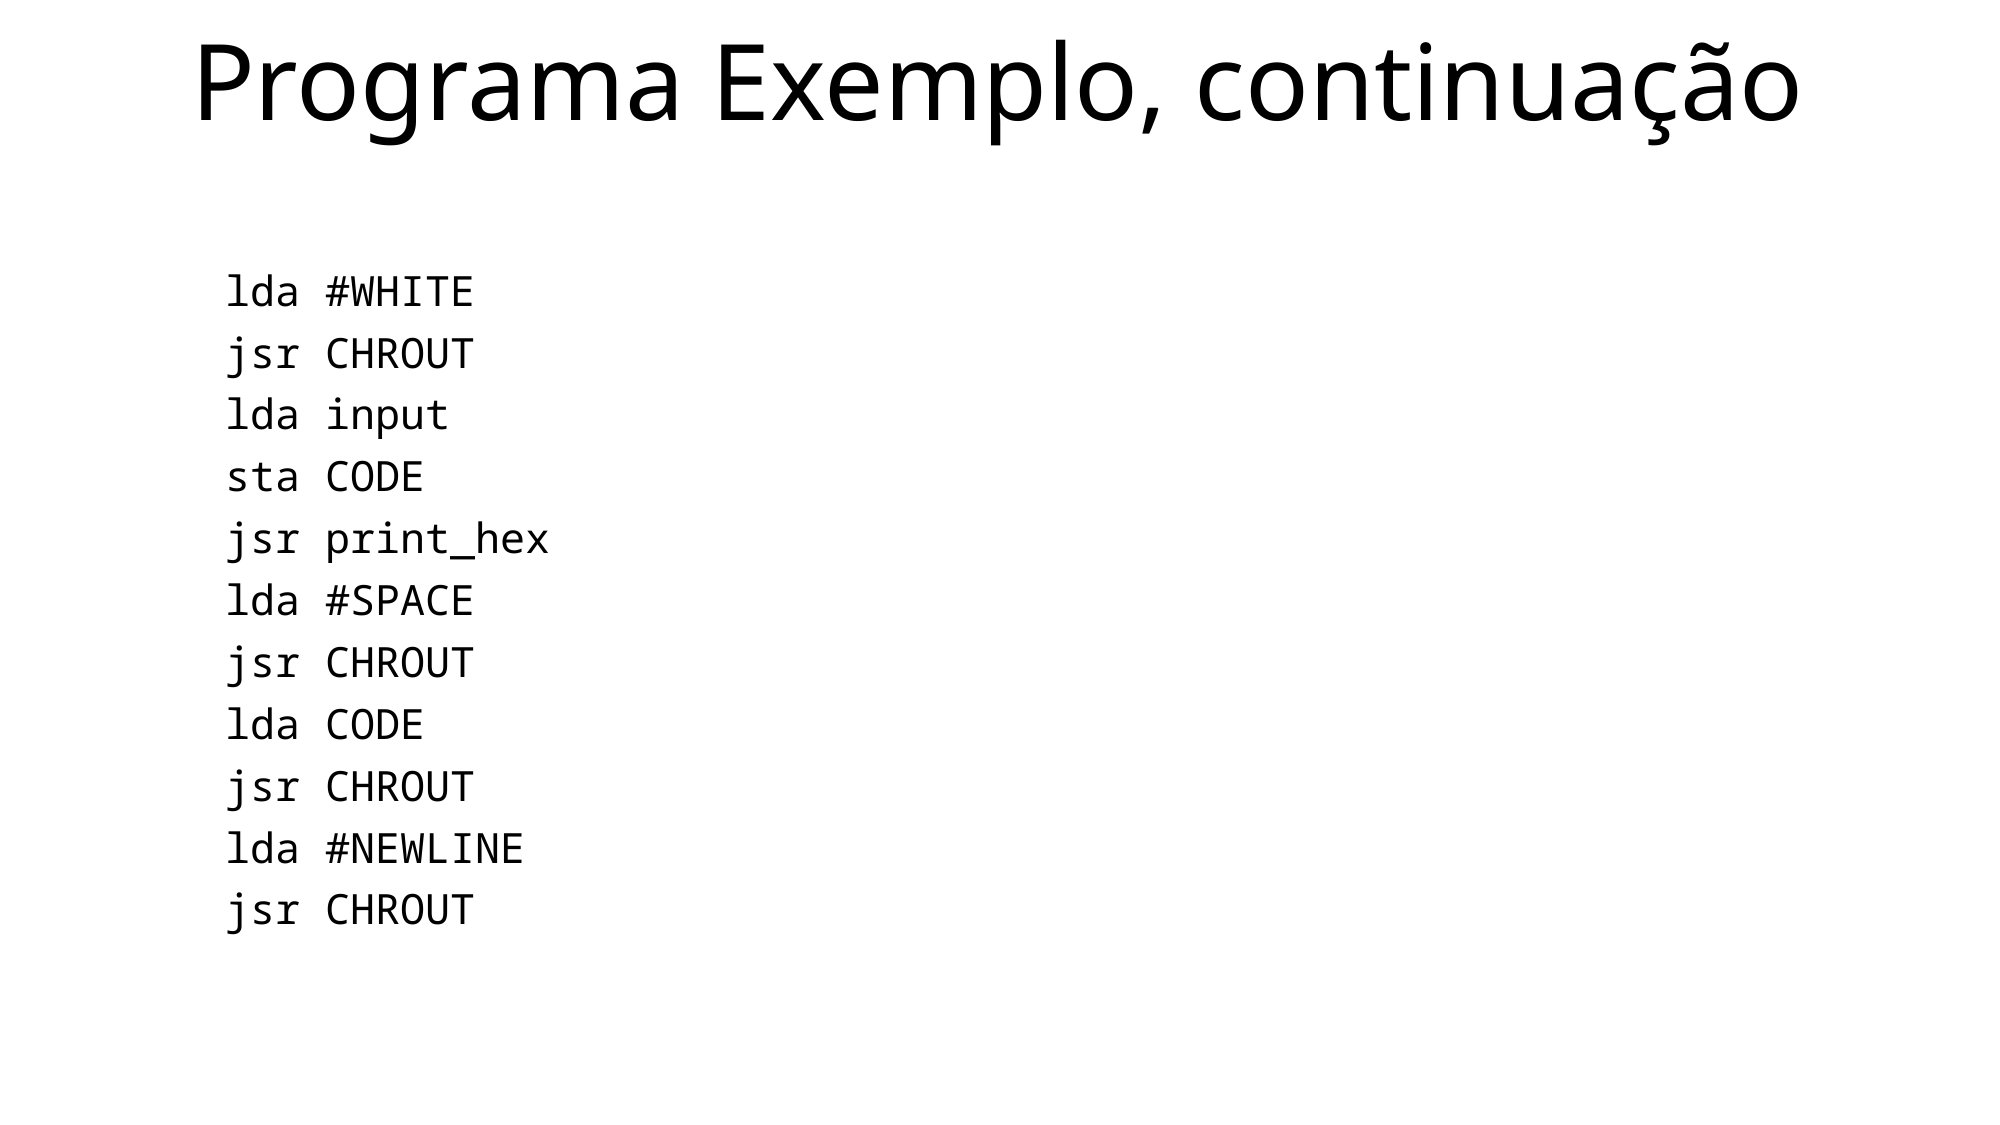

Programa Exemplo, continuação
# lda #WHITE
 jsr CHROUT
 lda input
 sta CODE
 jsr print_hex
 lda #SPACE
 jsr CHROUT
 lda CODE
 jsr CHROUT
 lda #NEWLINE
 jsr CHROUT